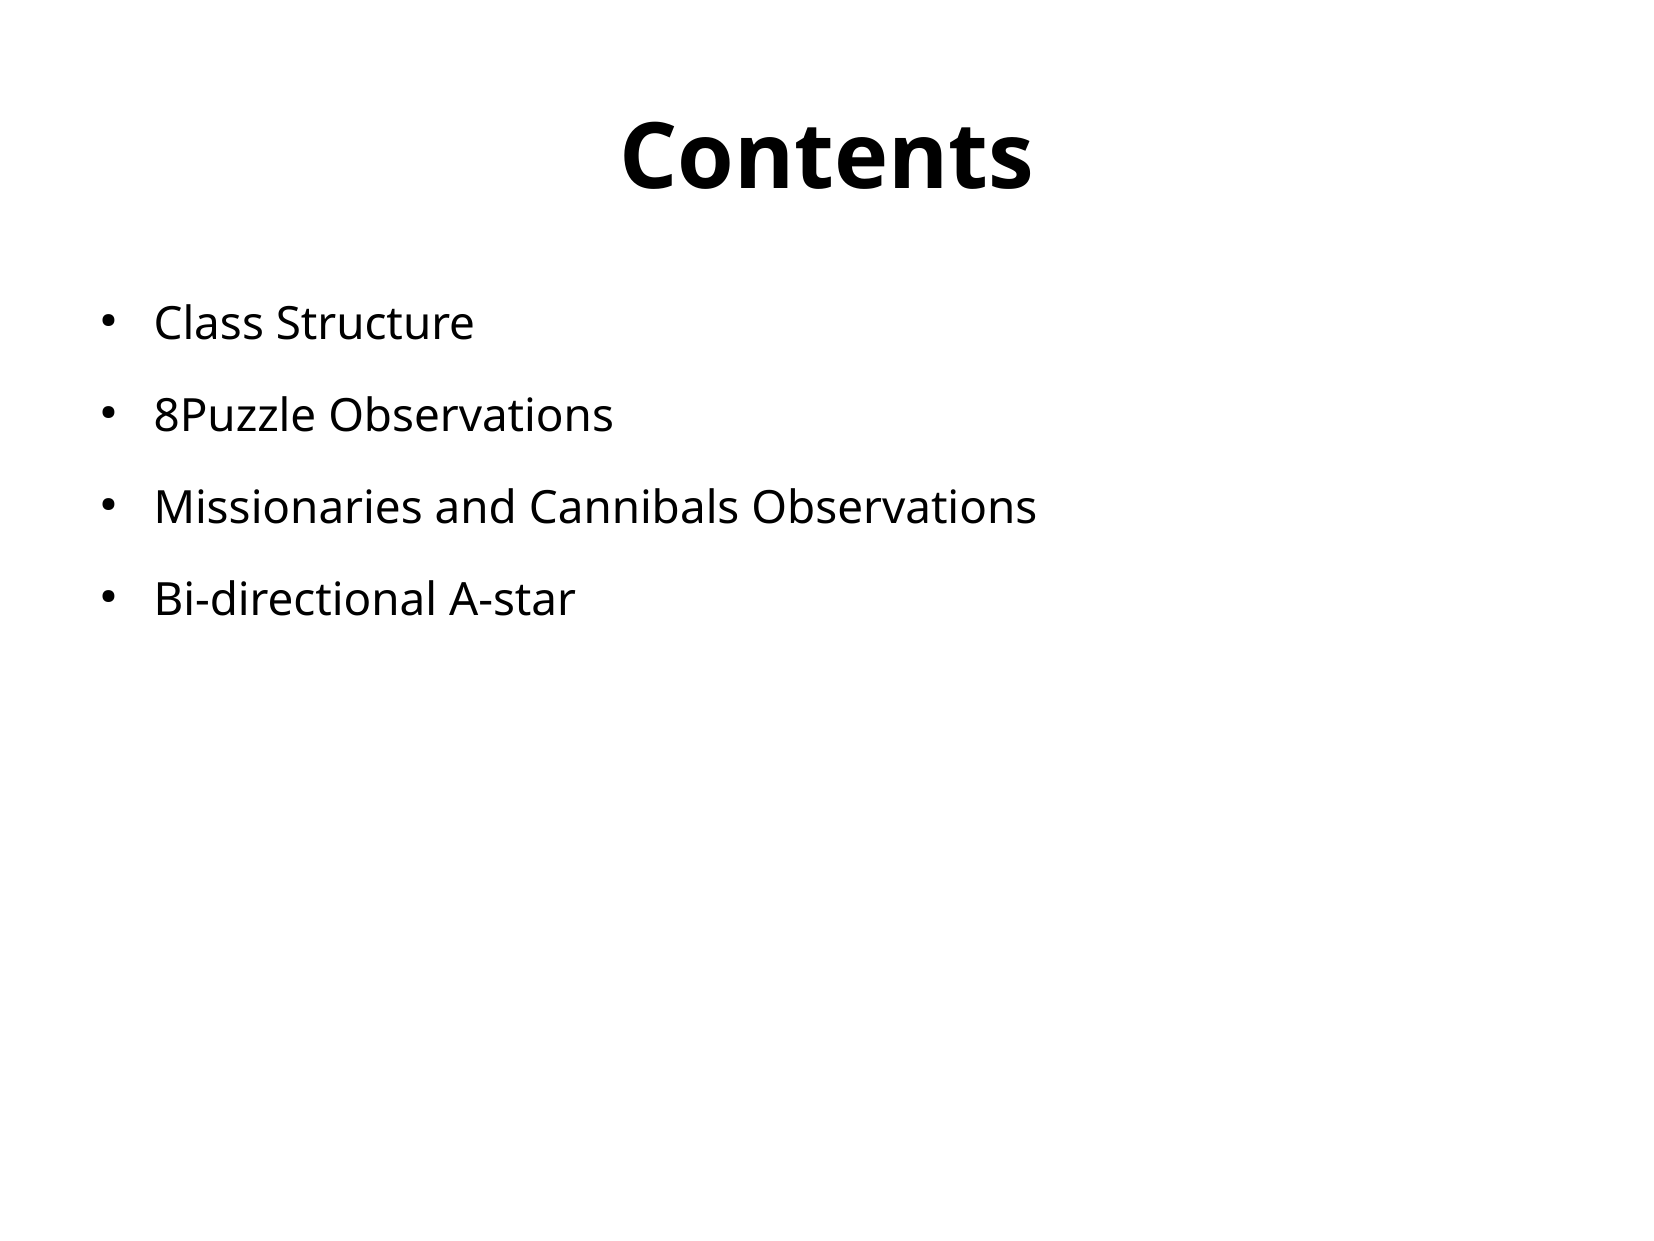

# Contents
Class Structure
8Puzzle Observations
Missionaries and Cannibals Observations
Bi-directional A-star